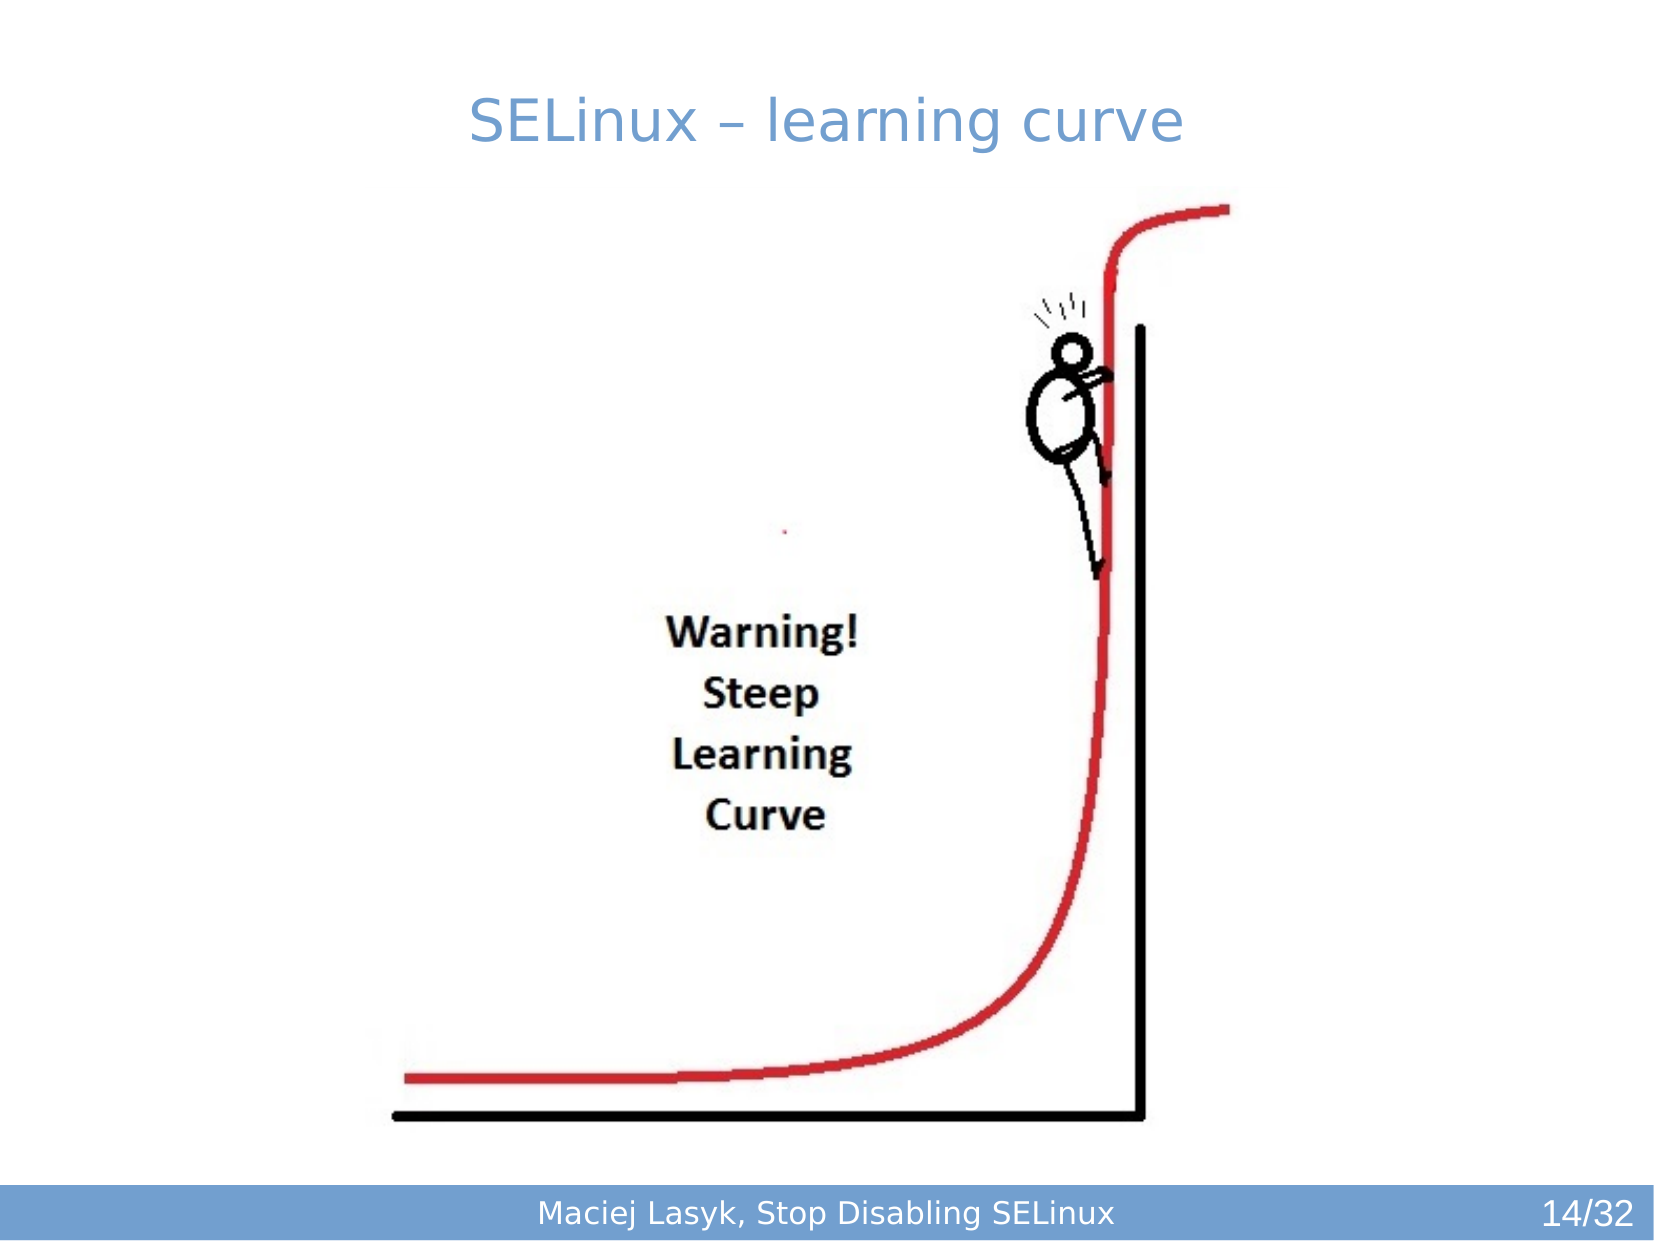

SELinux – learning curve
 14/32
Maciej Lasyk, High Availability Explained
Maciej Lasyk, Stop Disabling SELinux